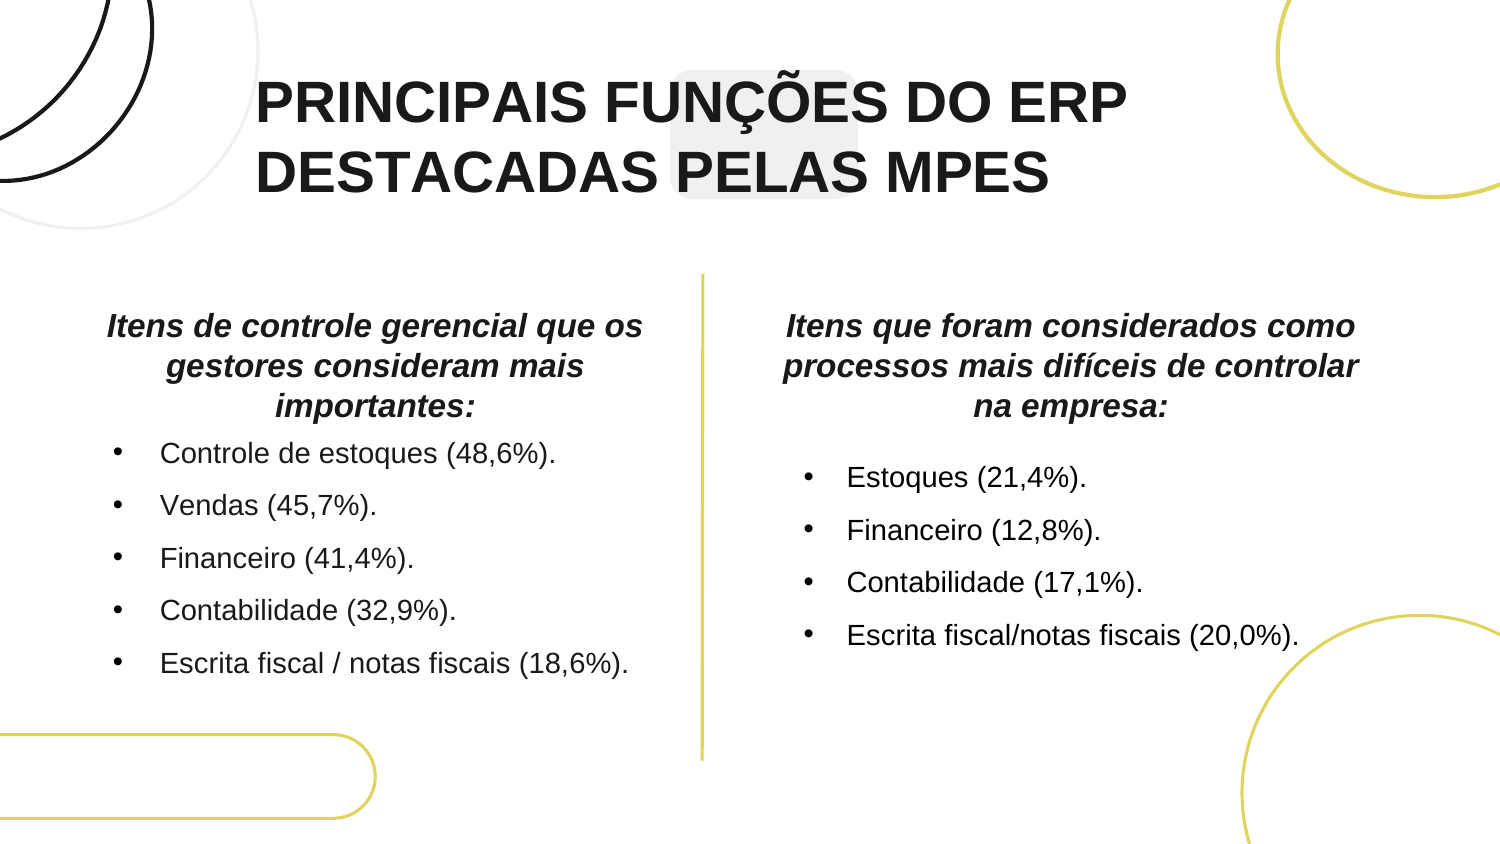

PRINCIPAIS FUNÇÕES DO ERP DESTACADAS PELAS MPES
Itens que foram considerados como processos mais difíceis de controlar na empresa:
# Itens de controle gerencial que os gestores consideram mais importantes:
Controle de estoques (48,6%).
Vendas (45,7%).
Financeiro (41,4%).
Contabilidade (32,9%).
Escrita fiscal / notas fiscais (18,6%).
 Estoques (21,4%).
 Financeiro (12,8%).
 Contabilidade (17,1%).
 Escrita fiscal/notas fiscais (20,0%).